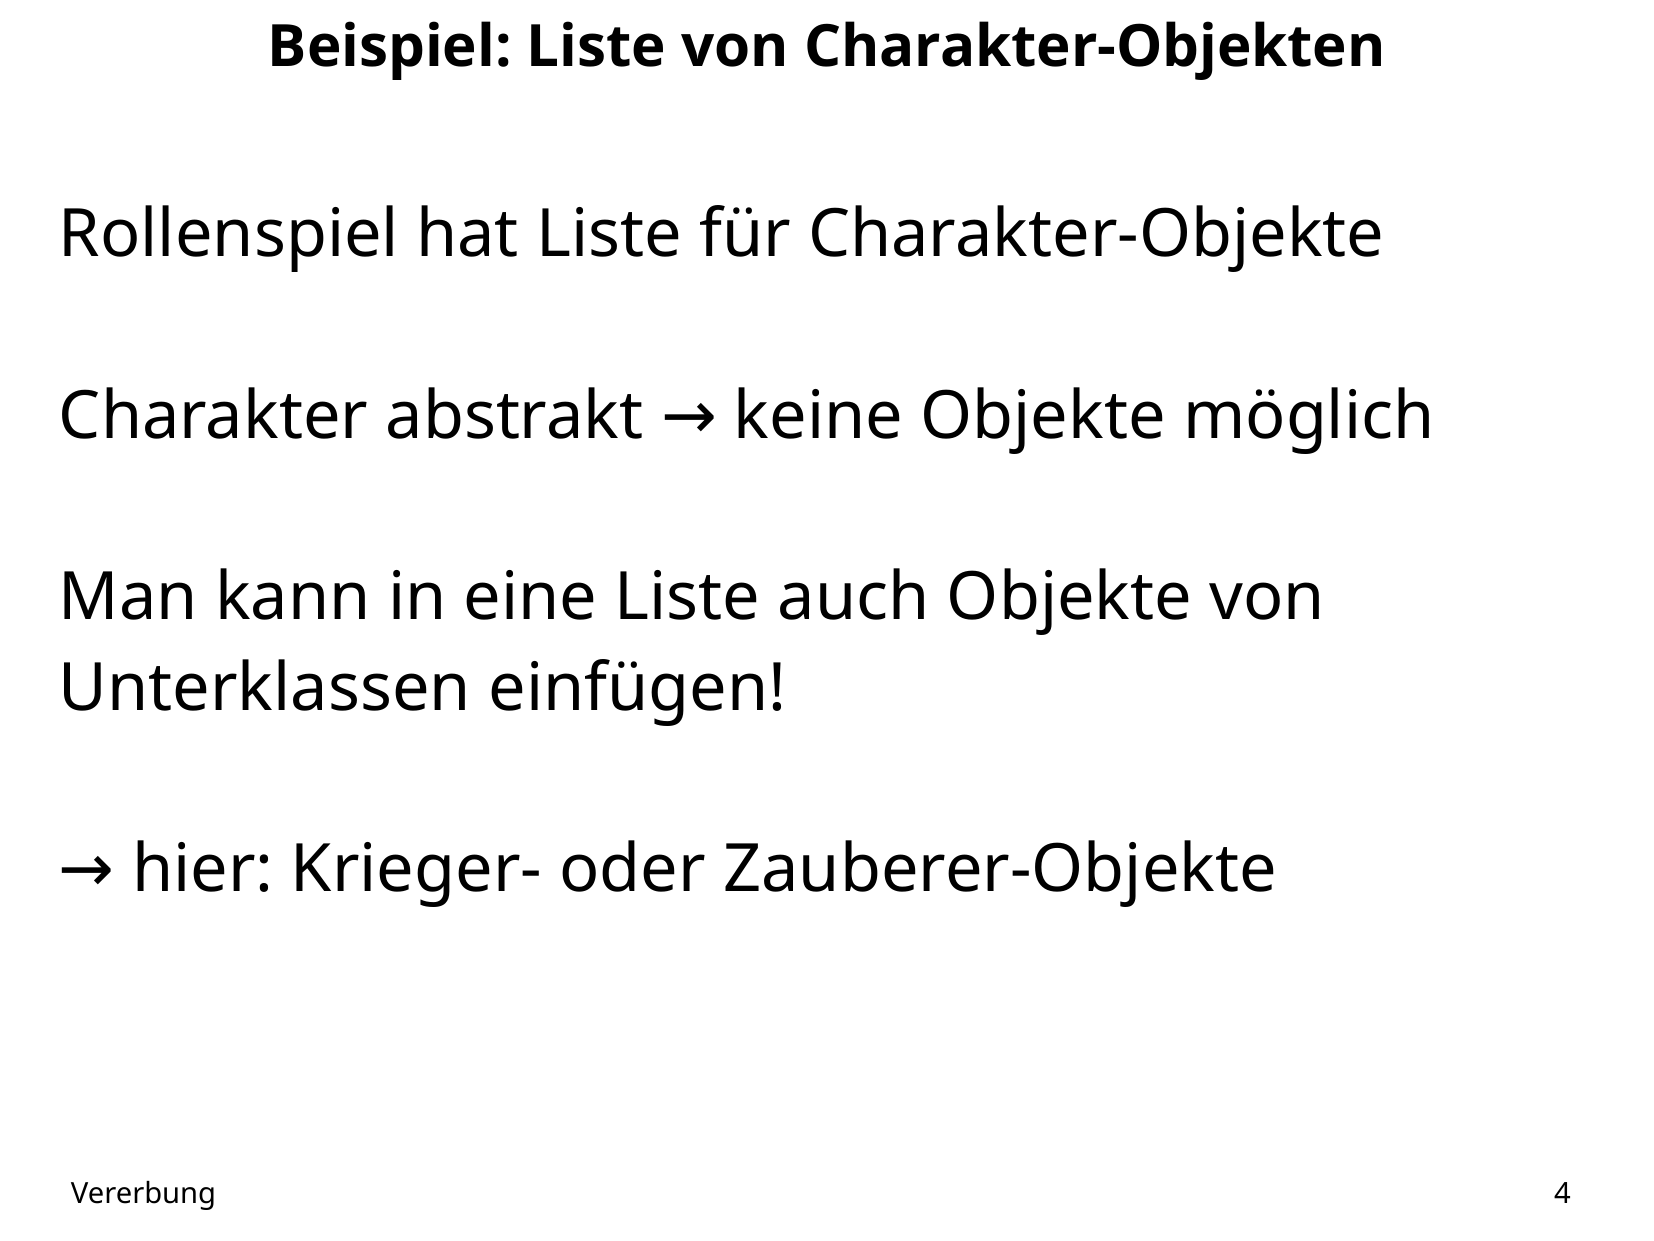

Beispiel: Liste von Charakter-Objekten
# Rollenspiel hat Liste für Charakter-Objekte
Charakter abstrakt → keine Objekte möglich
Man kann in eine Liste auch Objekte von Unterklassen einfügen!
→ hier: Krieger- oder Zauberer-Objekte
Vererbung
4